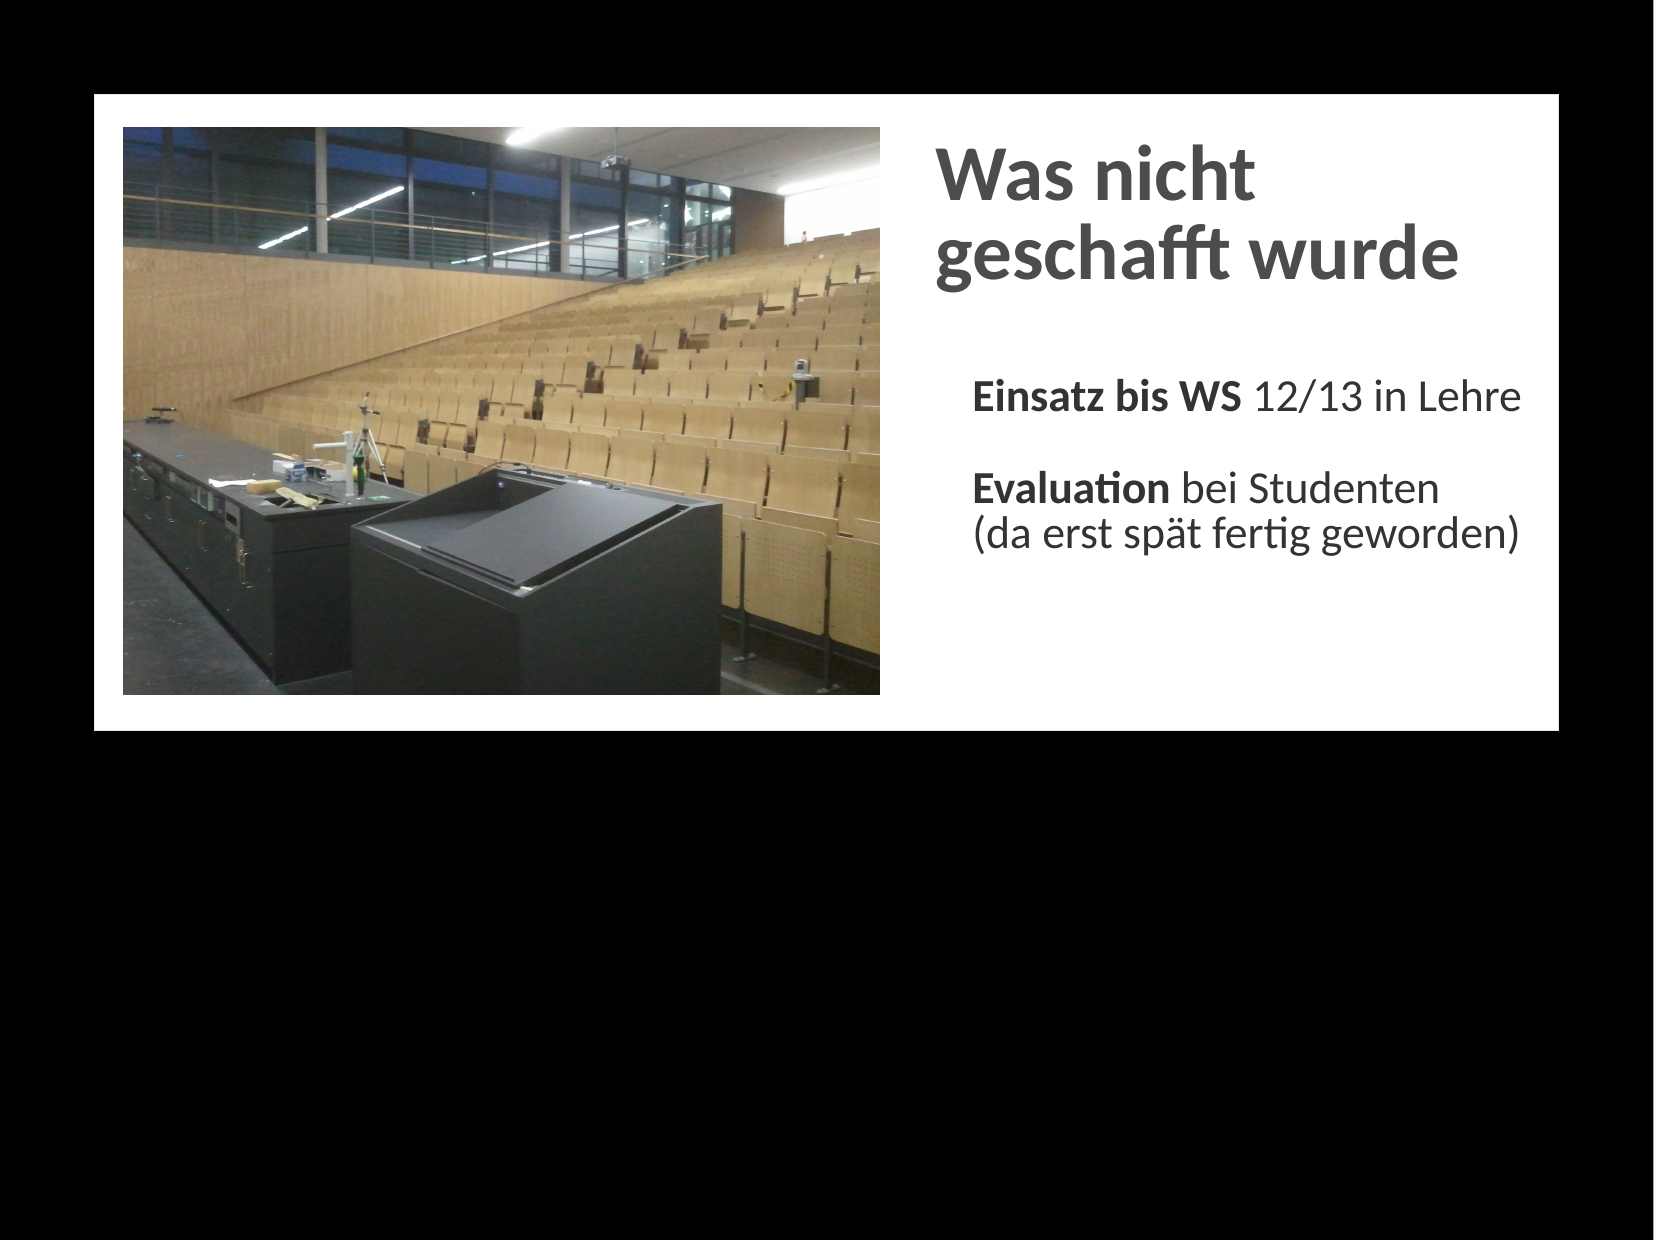

Was nicht geschafft wurde
Einsatz bis WS 12/13 in Lehre
Evaluation bei Studenten
(da erst spät fertig geworden)